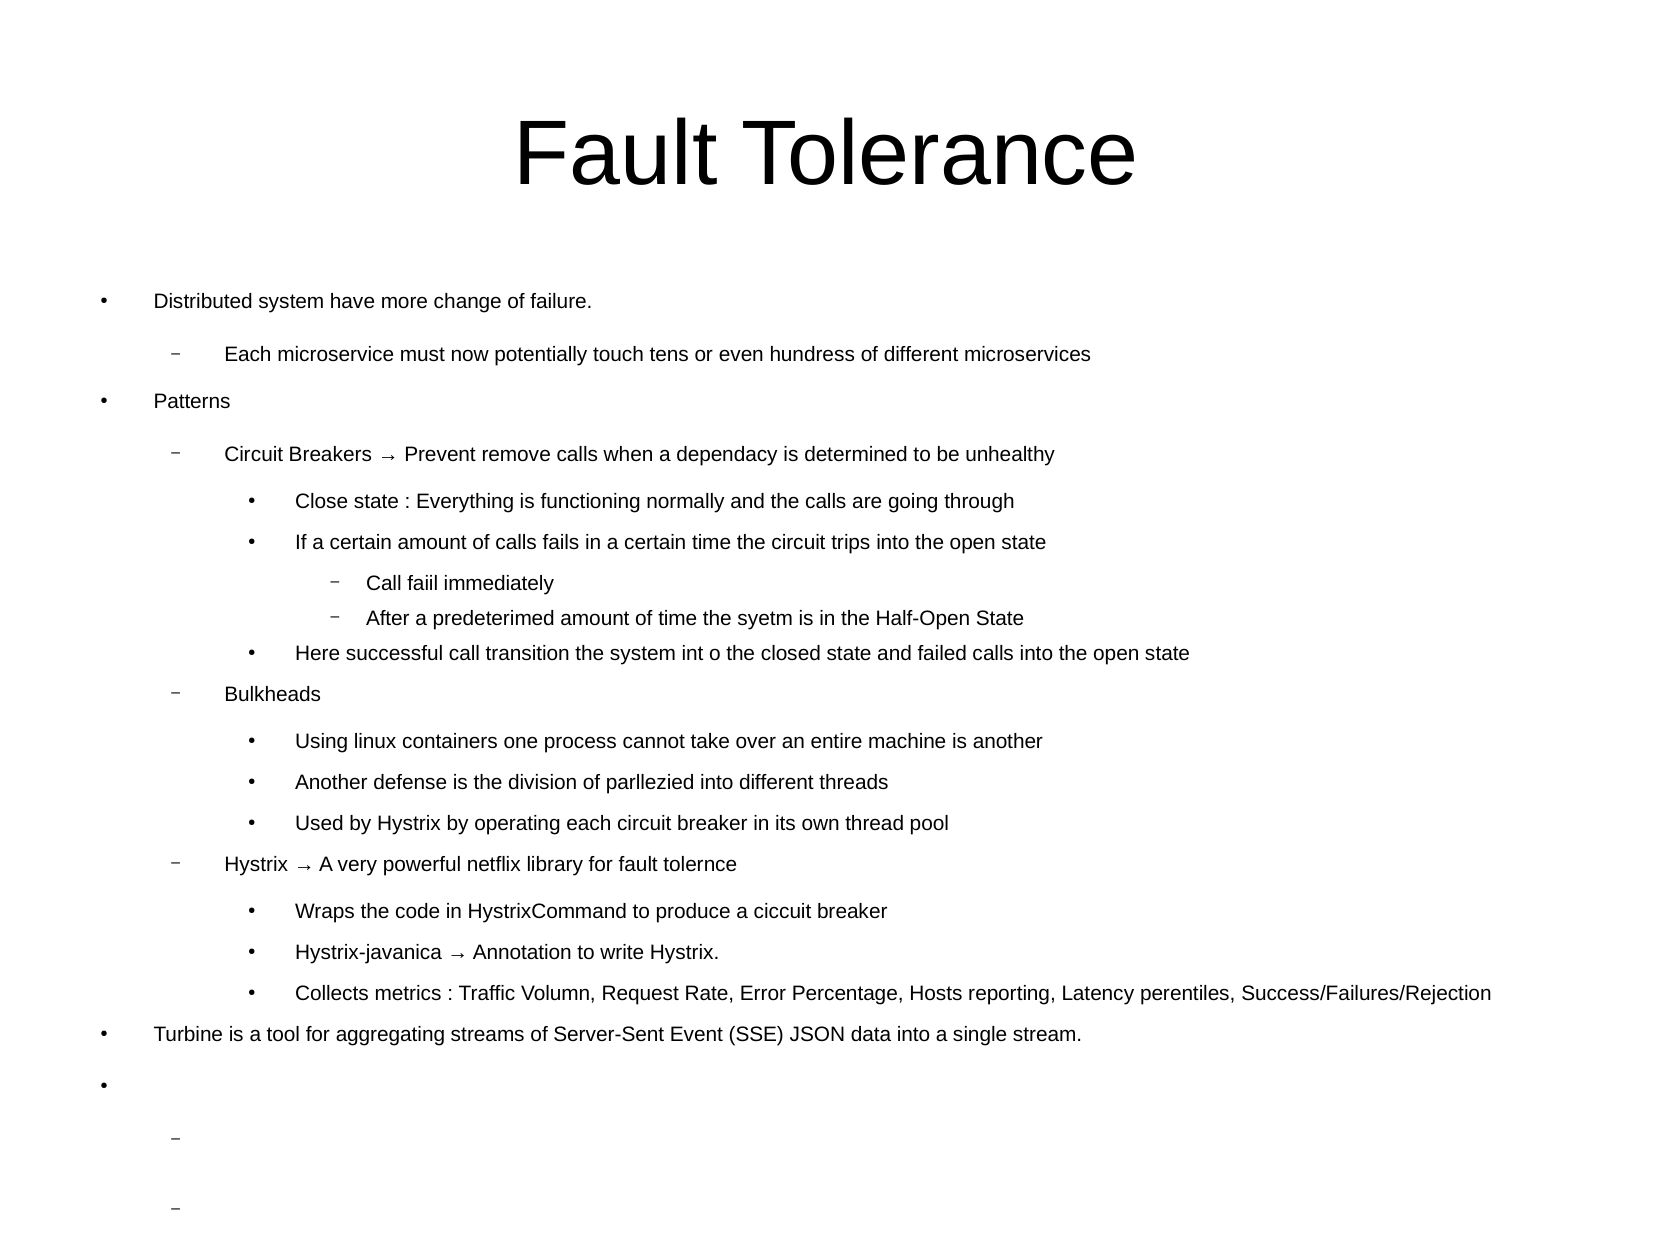

# Fault Tolerance
Distributed system have more change of failure.
Each microservice must now potentially touch tens or even hundress of different microservices
Patterns
Circuit Breakers → Prevent remove calls when a dependacy is determined to be unhealthy
Close state : Everything is functioning normally and the calls are going through
If a certain amount of calls fails in a certain time the circuit trips into the open state
Call faiil immediately
After a predeterimed amount of time the syetm is in the Half-Open State
Here successful call transition the system int o the closed state and failed calls into the open state
Bulkheads
Using linux containers one process cannot take over an entire machine is another
Another defense is the division of parllezied into different threads
Used by Hystrix by operating each circuit breaker in its own thread pool
Hystrix → A very powerful netflix library for fault tolernce
Wraps the code in HystrixCommand to produce a ciccuit breaker
Hystrix-javanica → Annotation to write Hystrix.
Collects metrics : Traffic Volumn, Request Rate, Error Percentage, Hosts reporting, Latency perentiles, Success/Failures/Rejection
Turbine is a tool for aggregating streams of Server-Sent Event (SSE) JSON data into a single stream.